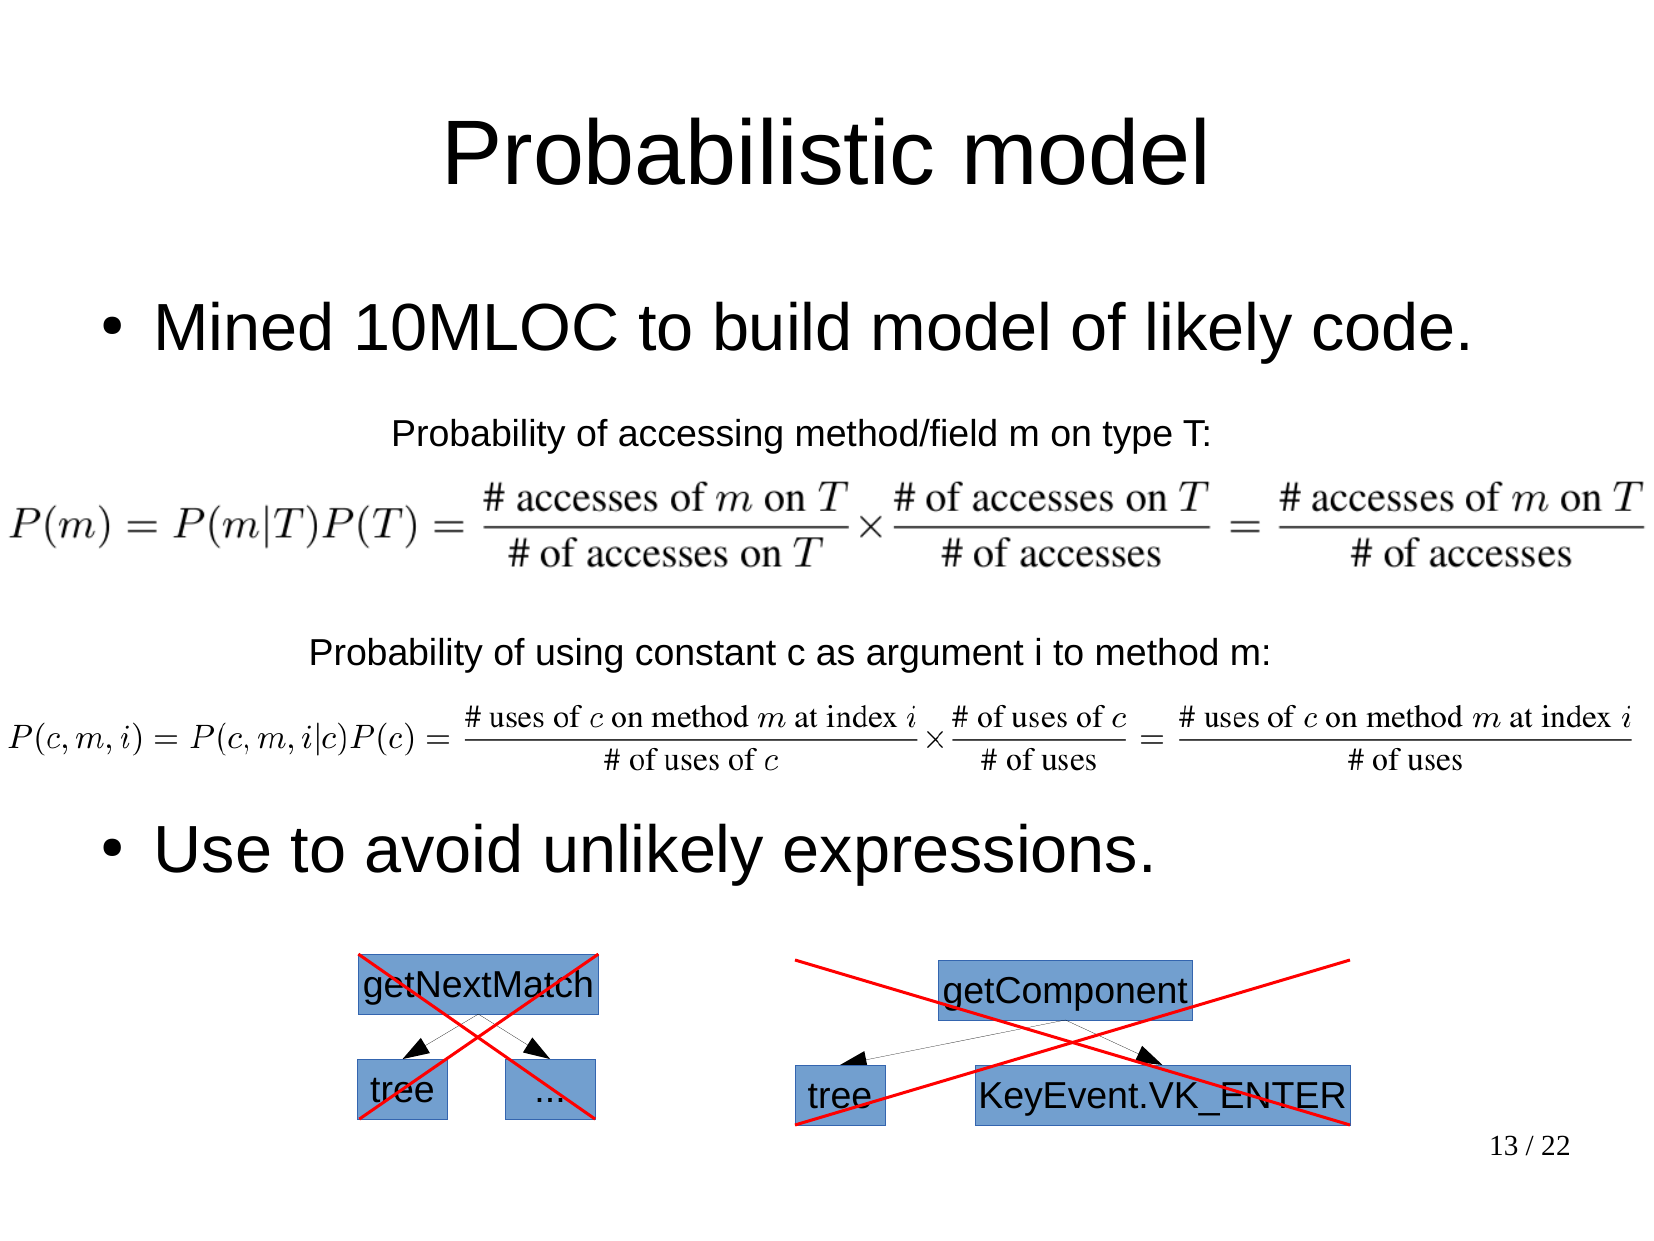

# Probabilistic model
Mined 10MLOC to build model of likely code.
Use to avoid unlikely expressions.
Probability of accessing method/field m on type T:
Probability of using constant c as argument i to method m:
getNextMatch
tree
...
getComponent
tree
KeyEvent.VK_ENTER
13